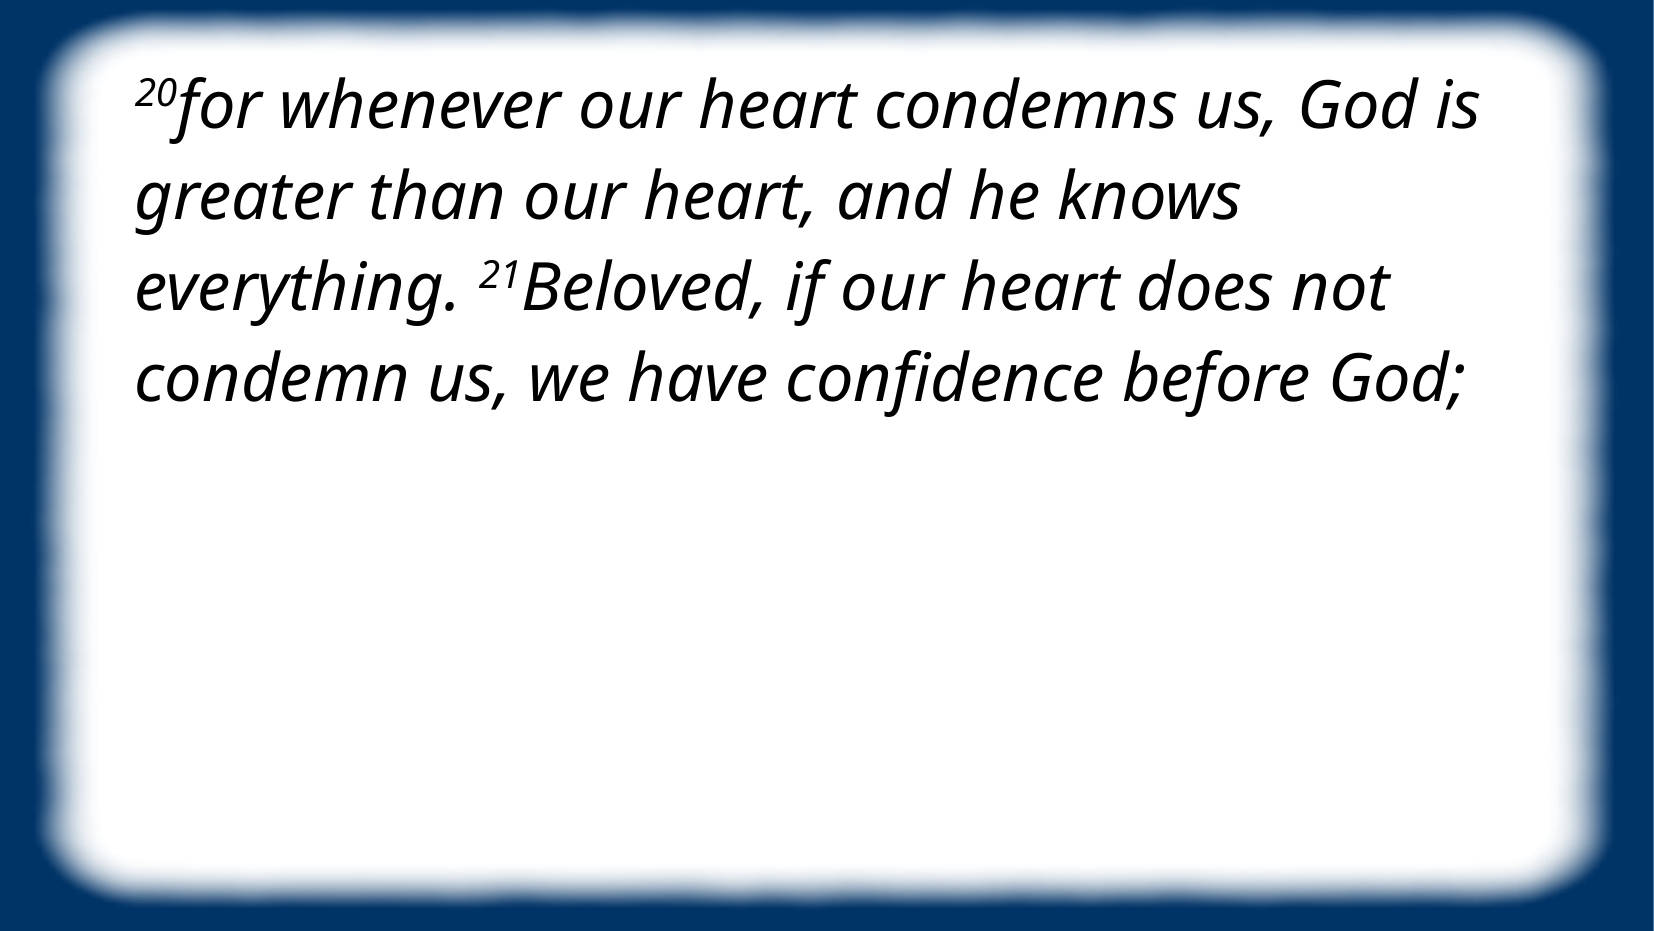

20for whenever our heart condemns us, God is greater than our heart, and he knows everything. 21Beloved, if our heart does not condemn us, we have confidence before God;